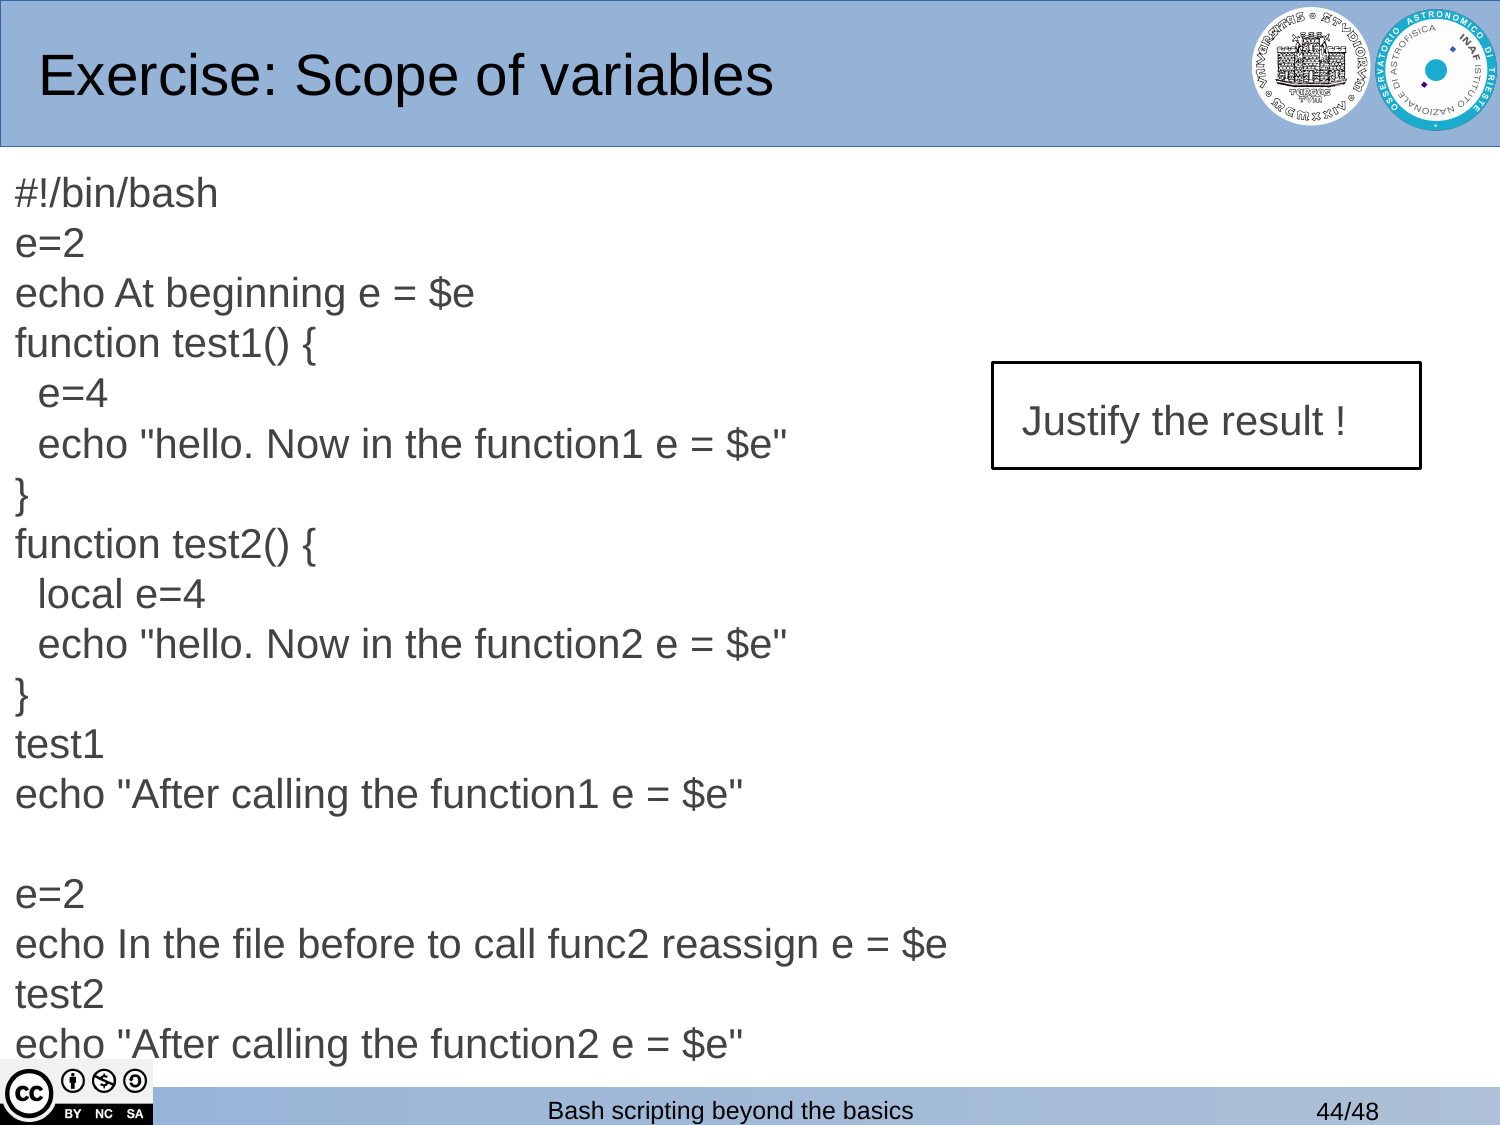

Exercise: Scope of variables
# #!/bin/bash
e=2
echo At beginning e = $e
function test1() {
 e=4
 echo "hello. Now in the function1 e = $e"
}
function test2() {
 local e=4
 echo "hello. Now in the function2 e = $e"
}
test1
echo "After calling the function1 e = $e"
e=2
echo In the file before to call func2 reassign e = $e
test2
echo "After calling the function2 e = $e"
Justify the result !